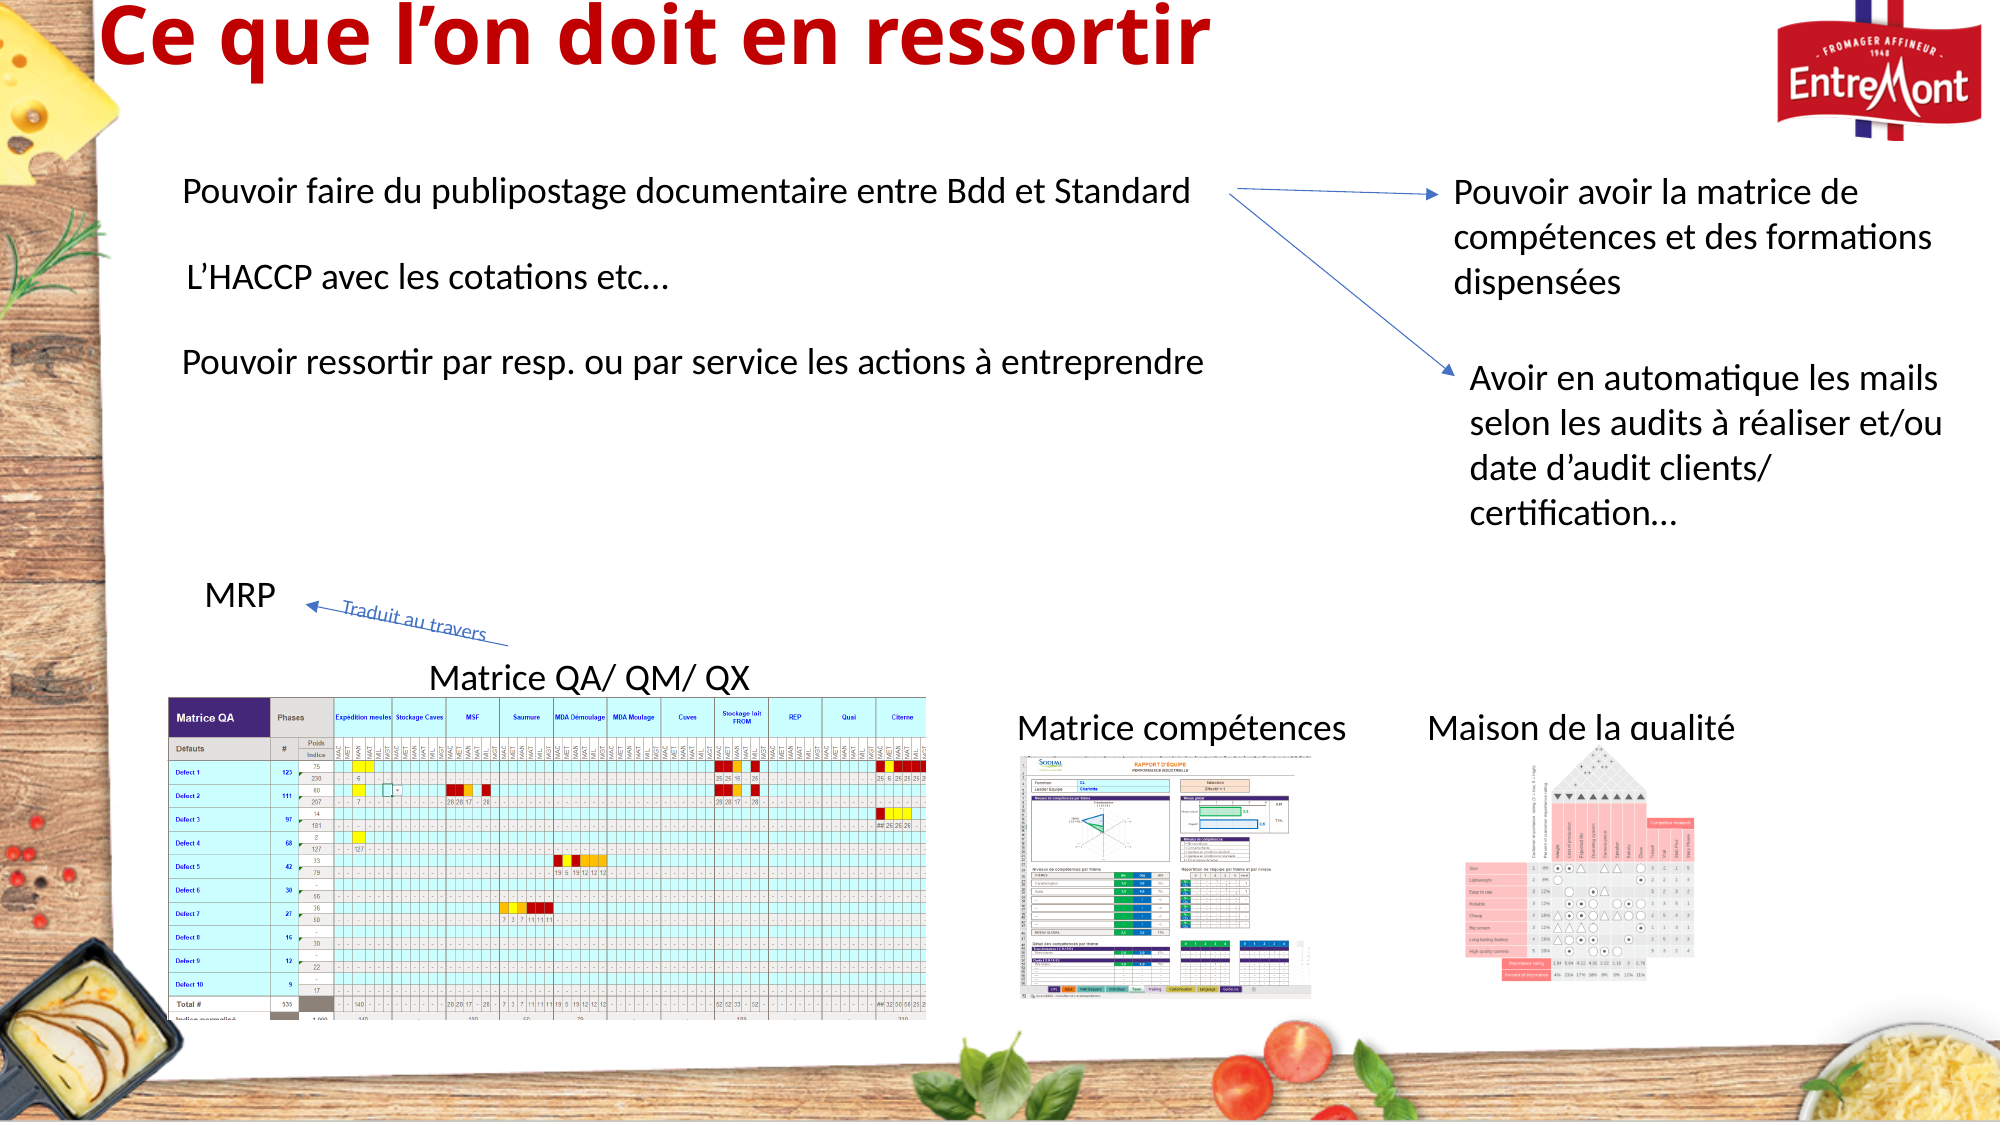

Ce que l’on doit en ressortir
Pouvoir faire du publipostage documentaire entre Bdd et Standard
Pouvoir avoir la matrice de compétences et des formations dispensées
L’HACCP avec les cotations etc…
Pouvoir ressortir par resp. ou par service les actions à entreprendre
Avoir en automatique les mails selon les audits à réaliser et/ou date d’audit clients/ certification…
MRP
Traduit au travers
Matrice QA/ QM/ QX
Matrice compétences
Maison de la qualité